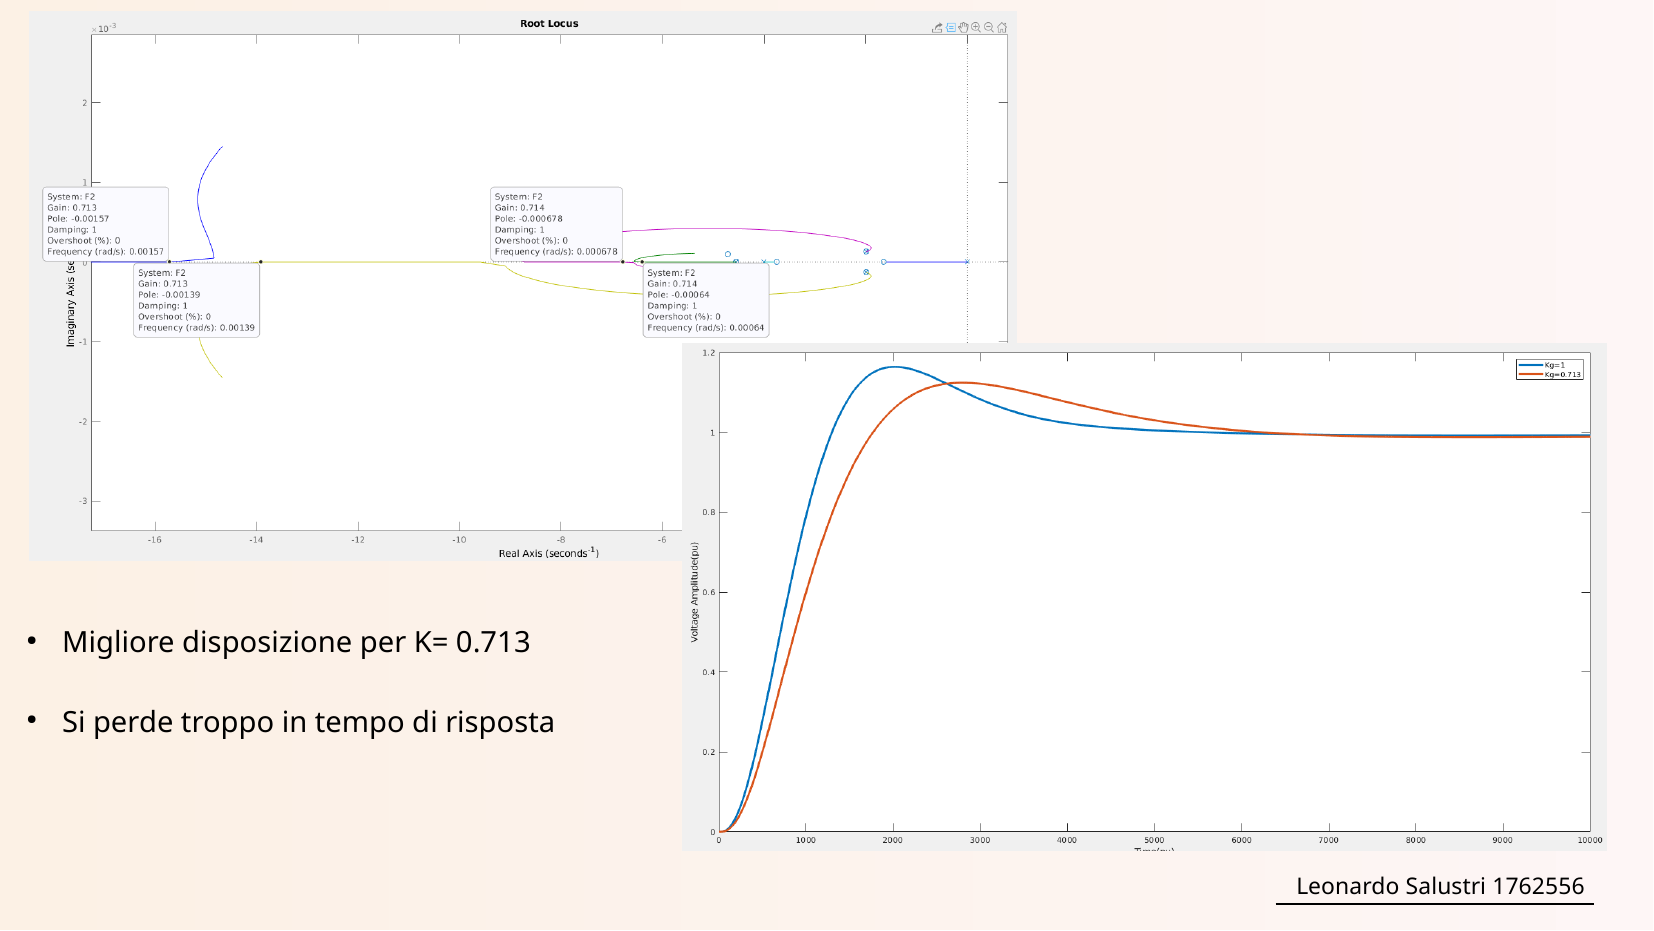

Migliore disposizione per K= 0.713
Si perde troppo in tempo di risposta
Leonardo Salustri 1762556